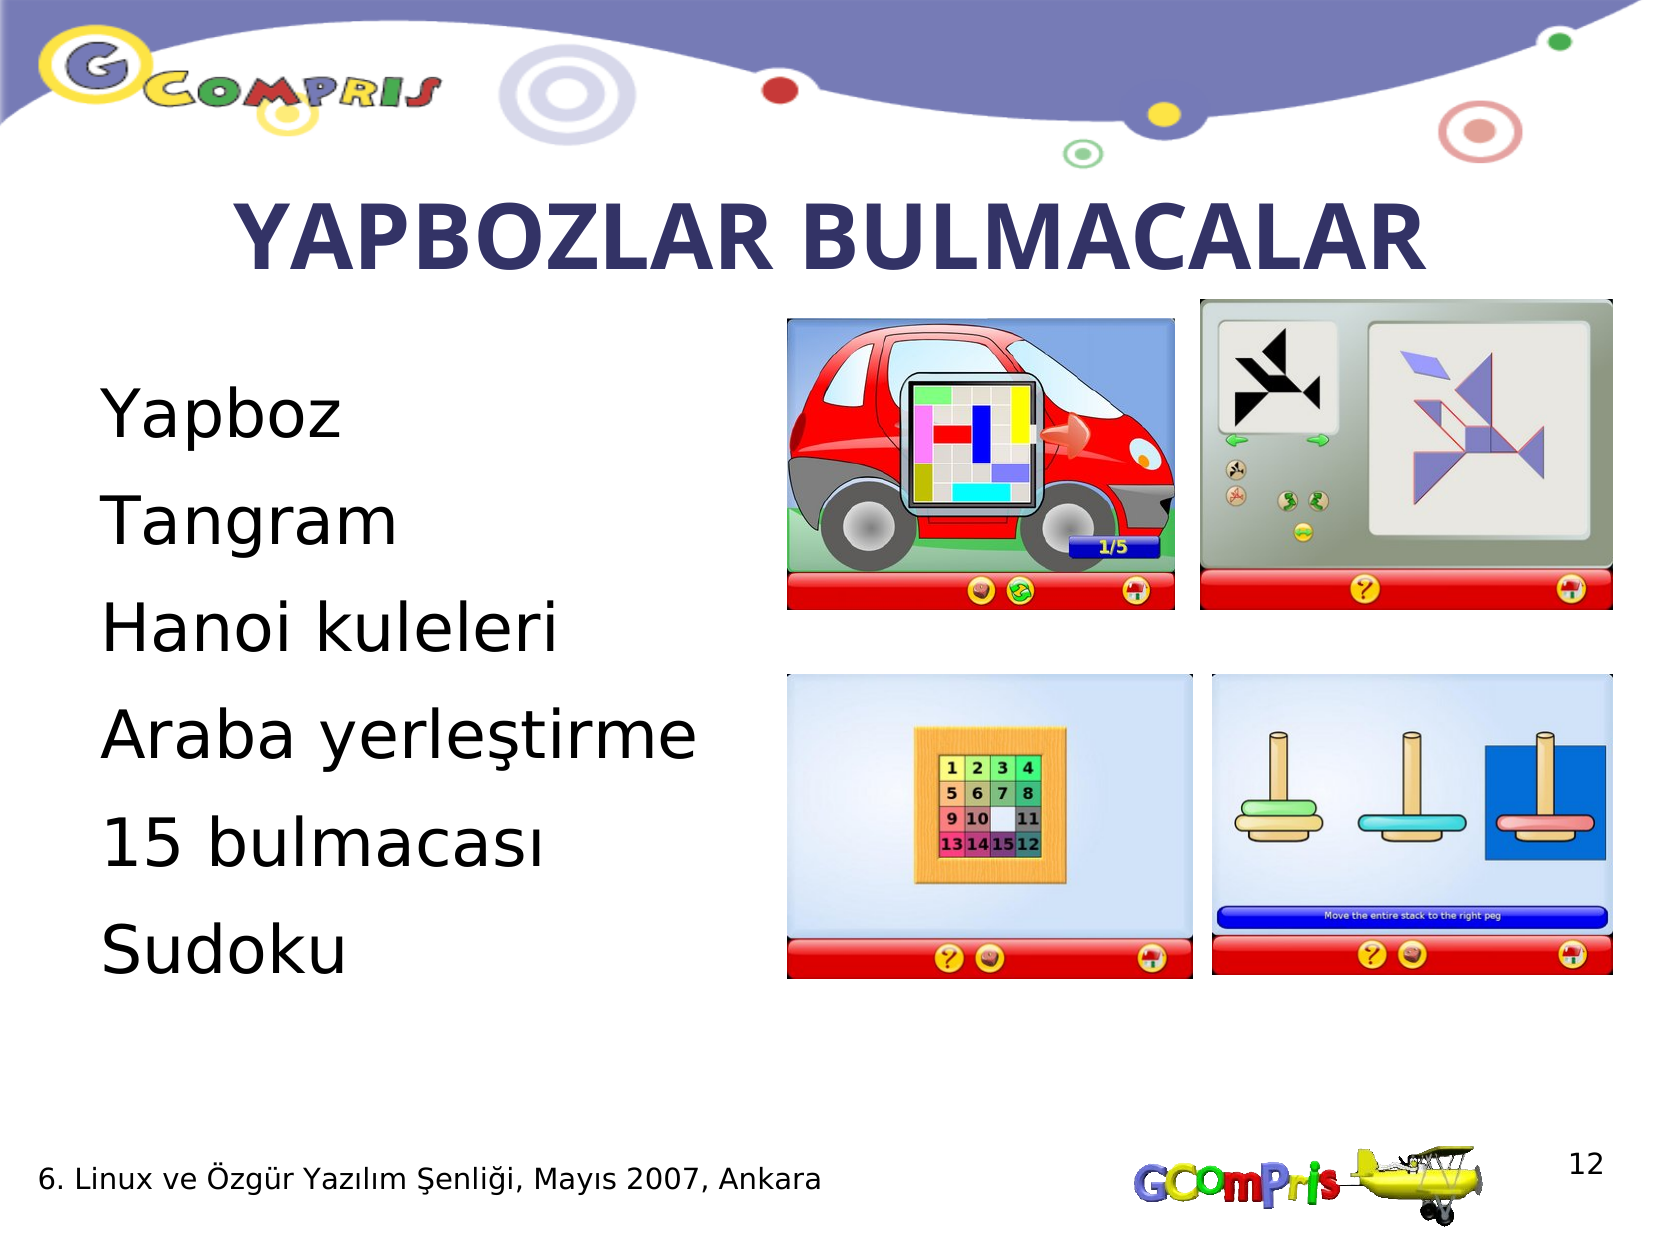

# YAPBOZLAR BULMACALAR
Yapboz
Tangram
Hanoi kuleleri
Araba yerleştirme
15 bulmacası
Sudoku